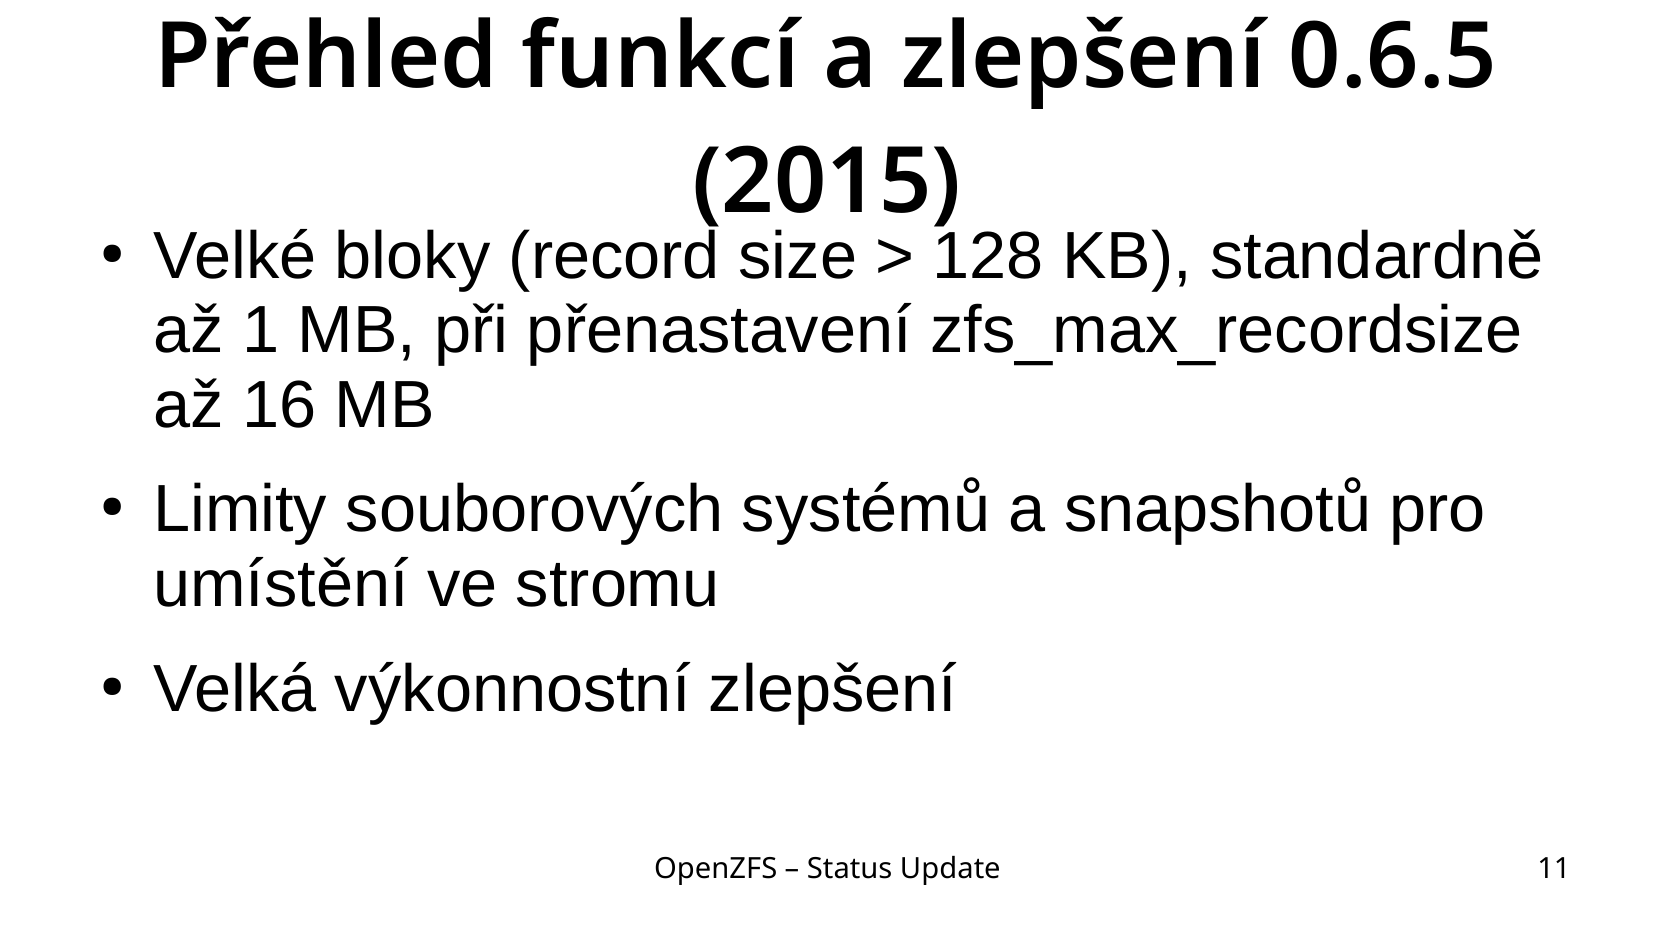

# Přehled funkcí a zlepšení 0.6.5 (2015)
Velké bloky (record size > 128 KB), standardně až 1 MB, při přenastavení zfs_max_recordsize až 16 MB
Limity souborových systémů a snapshotů pro umístění ve stromu
Velká výkonnostní zlepšení
OpenZFS – Status Update
11